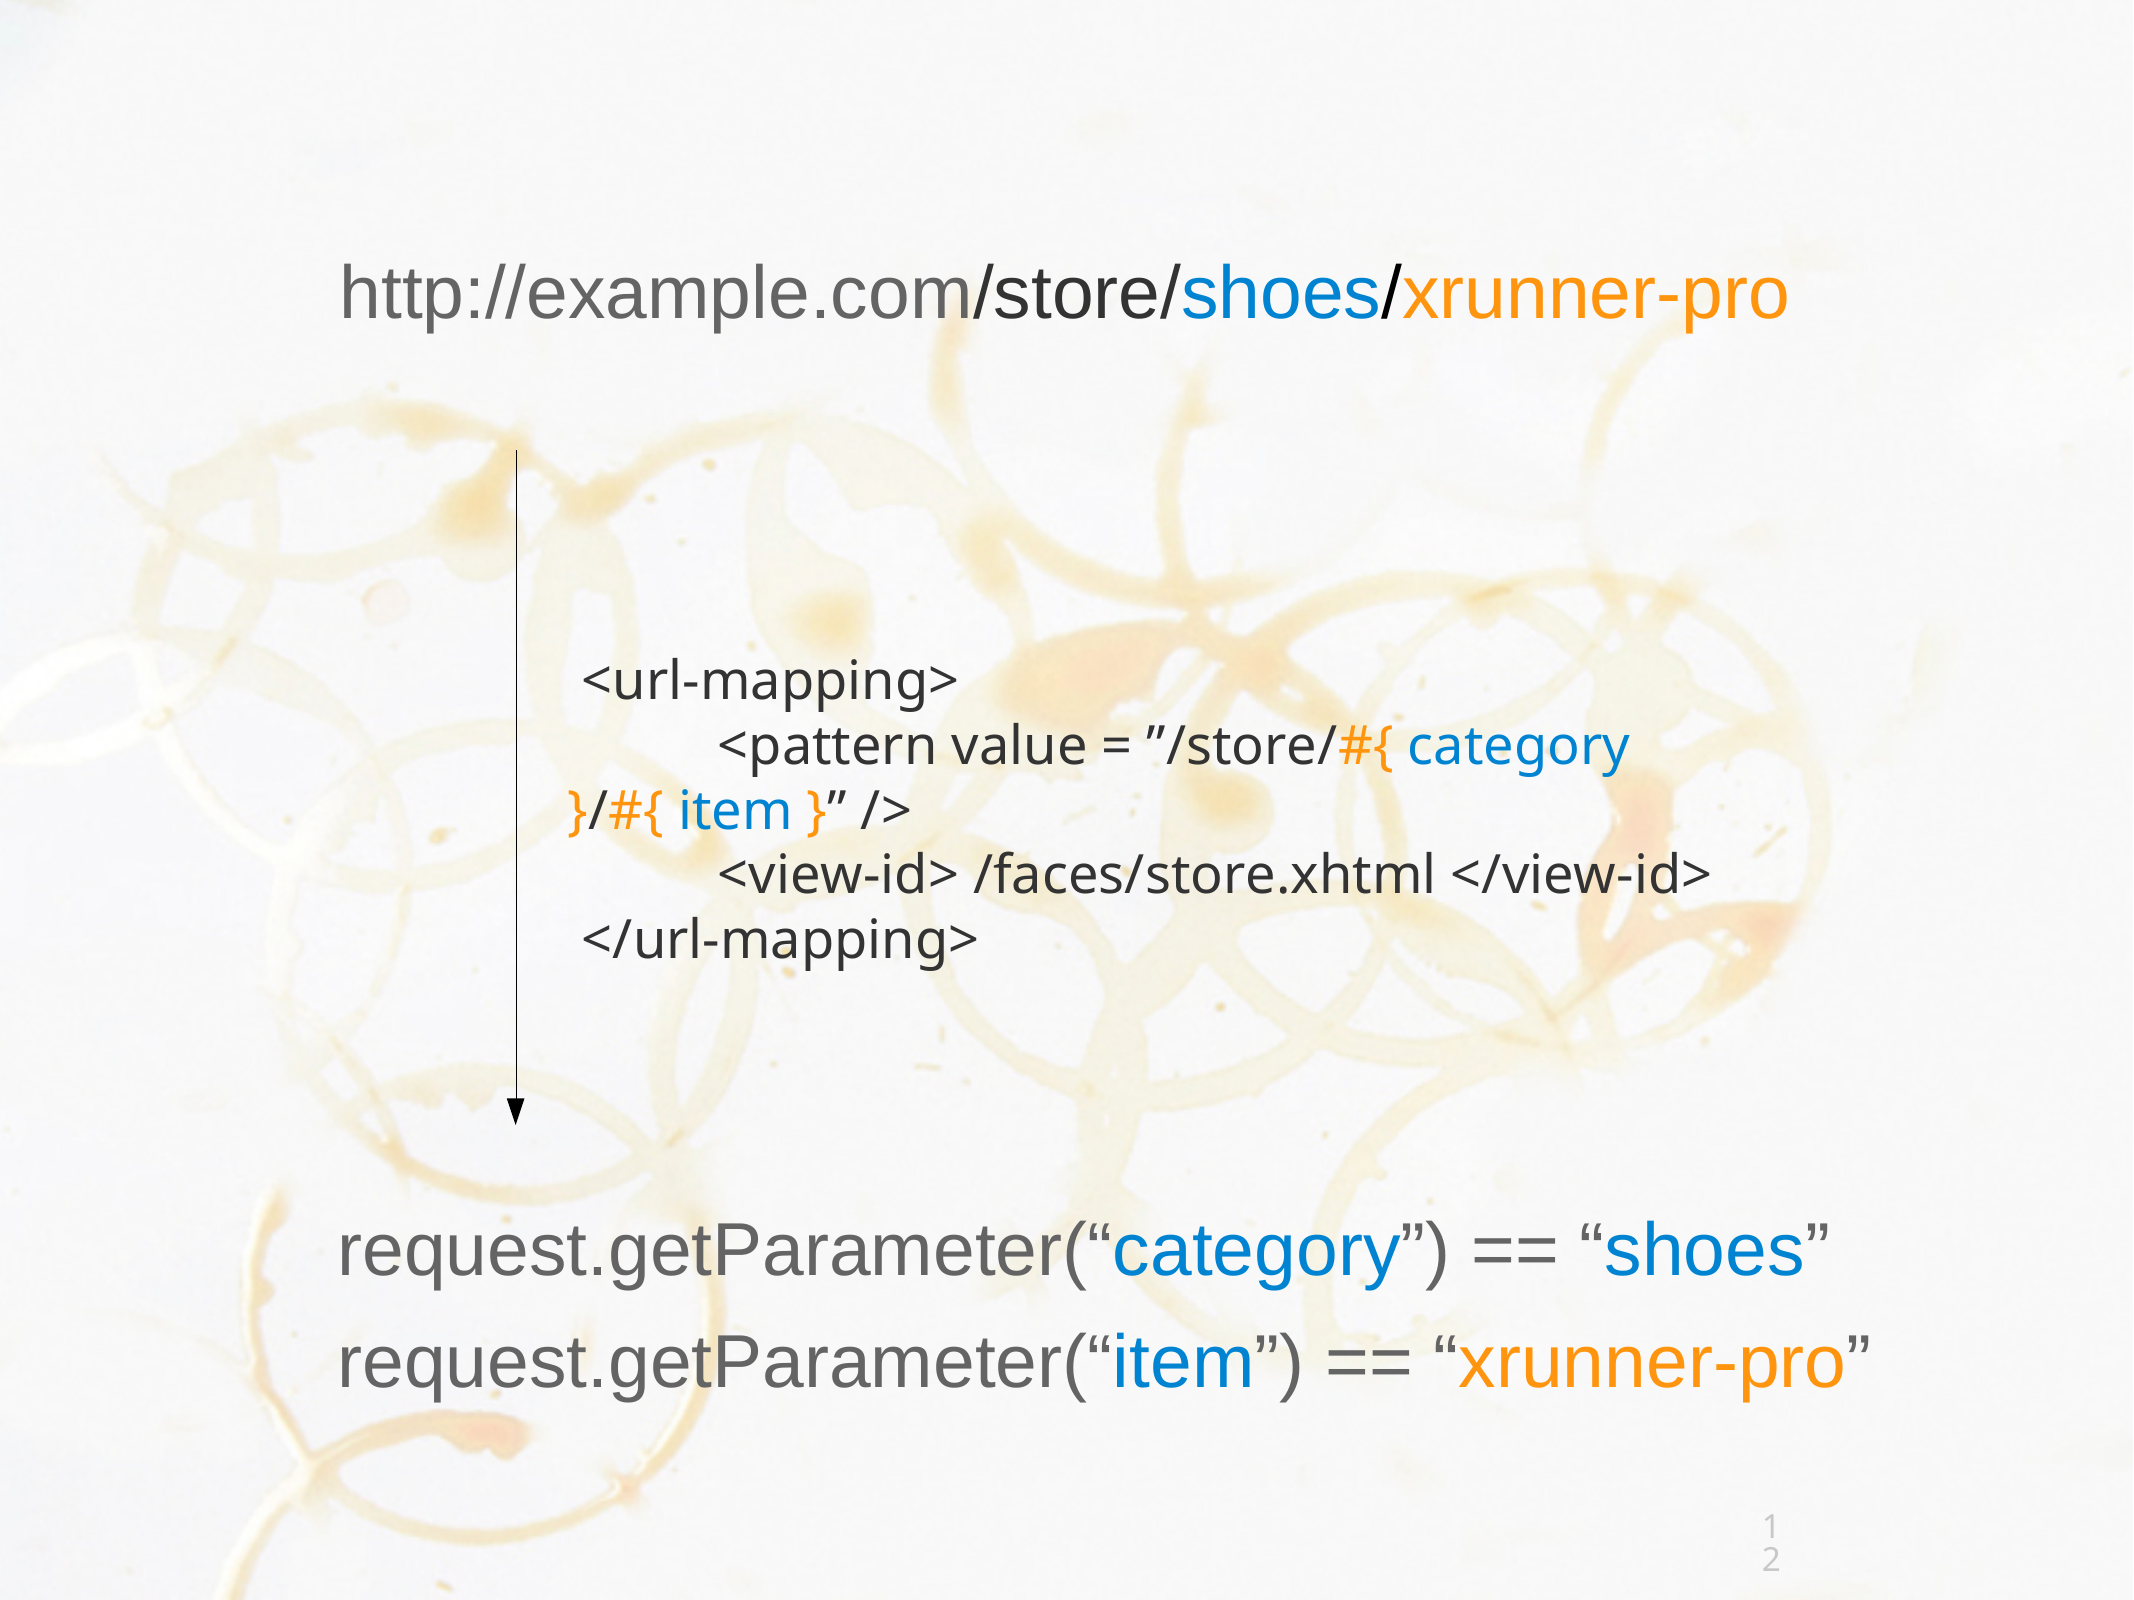

http://example.com/store/shoes/xrunner-pro
 <url-mapping>
	<pattern value = ”/store/#{ category }/#{ item }” />
	<view-id> /faces/store.xhtml </view-id>
 </url-mapping>
request.getParameter(“category”) == “shoes”
request.getParameter(“item”) == “xrunner-pro”
12